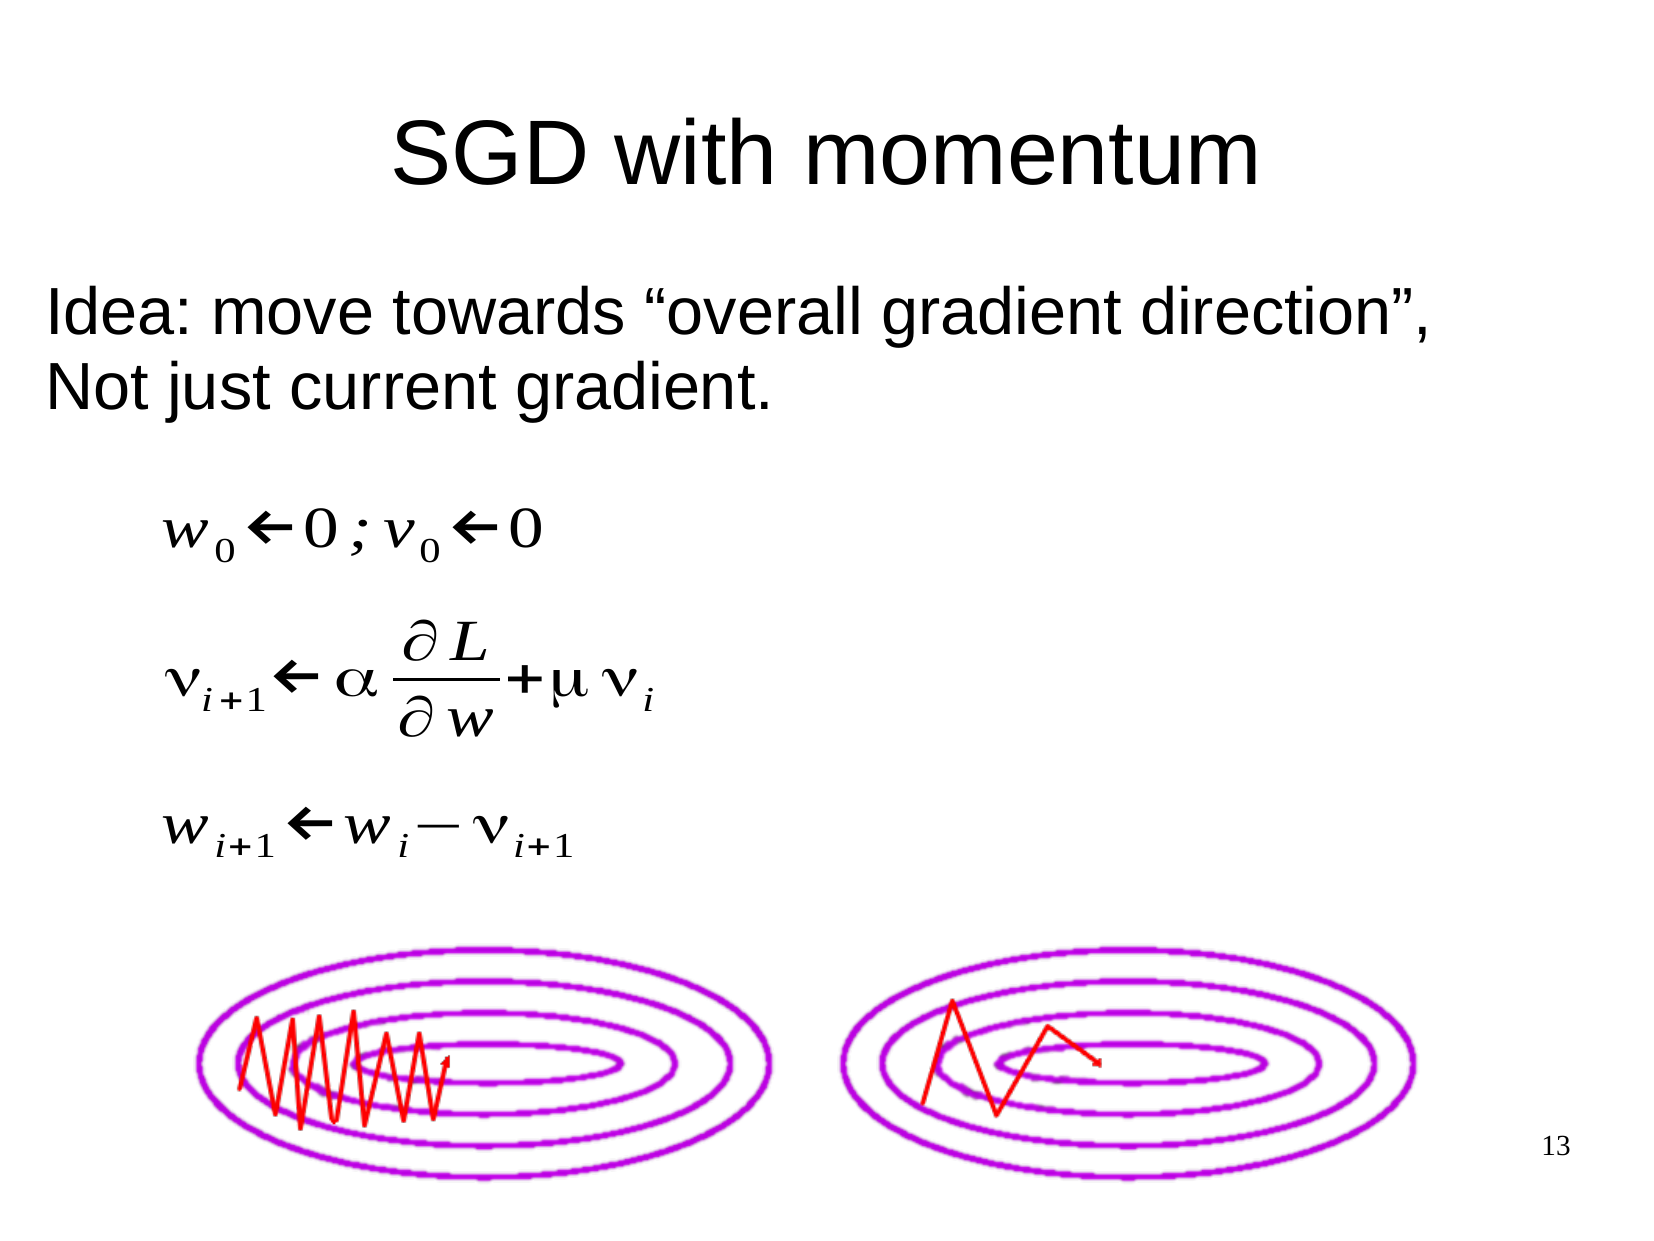

# SGD with momentum
Idea: move towards “overall gradient direction”,
Not just current gradient.
13